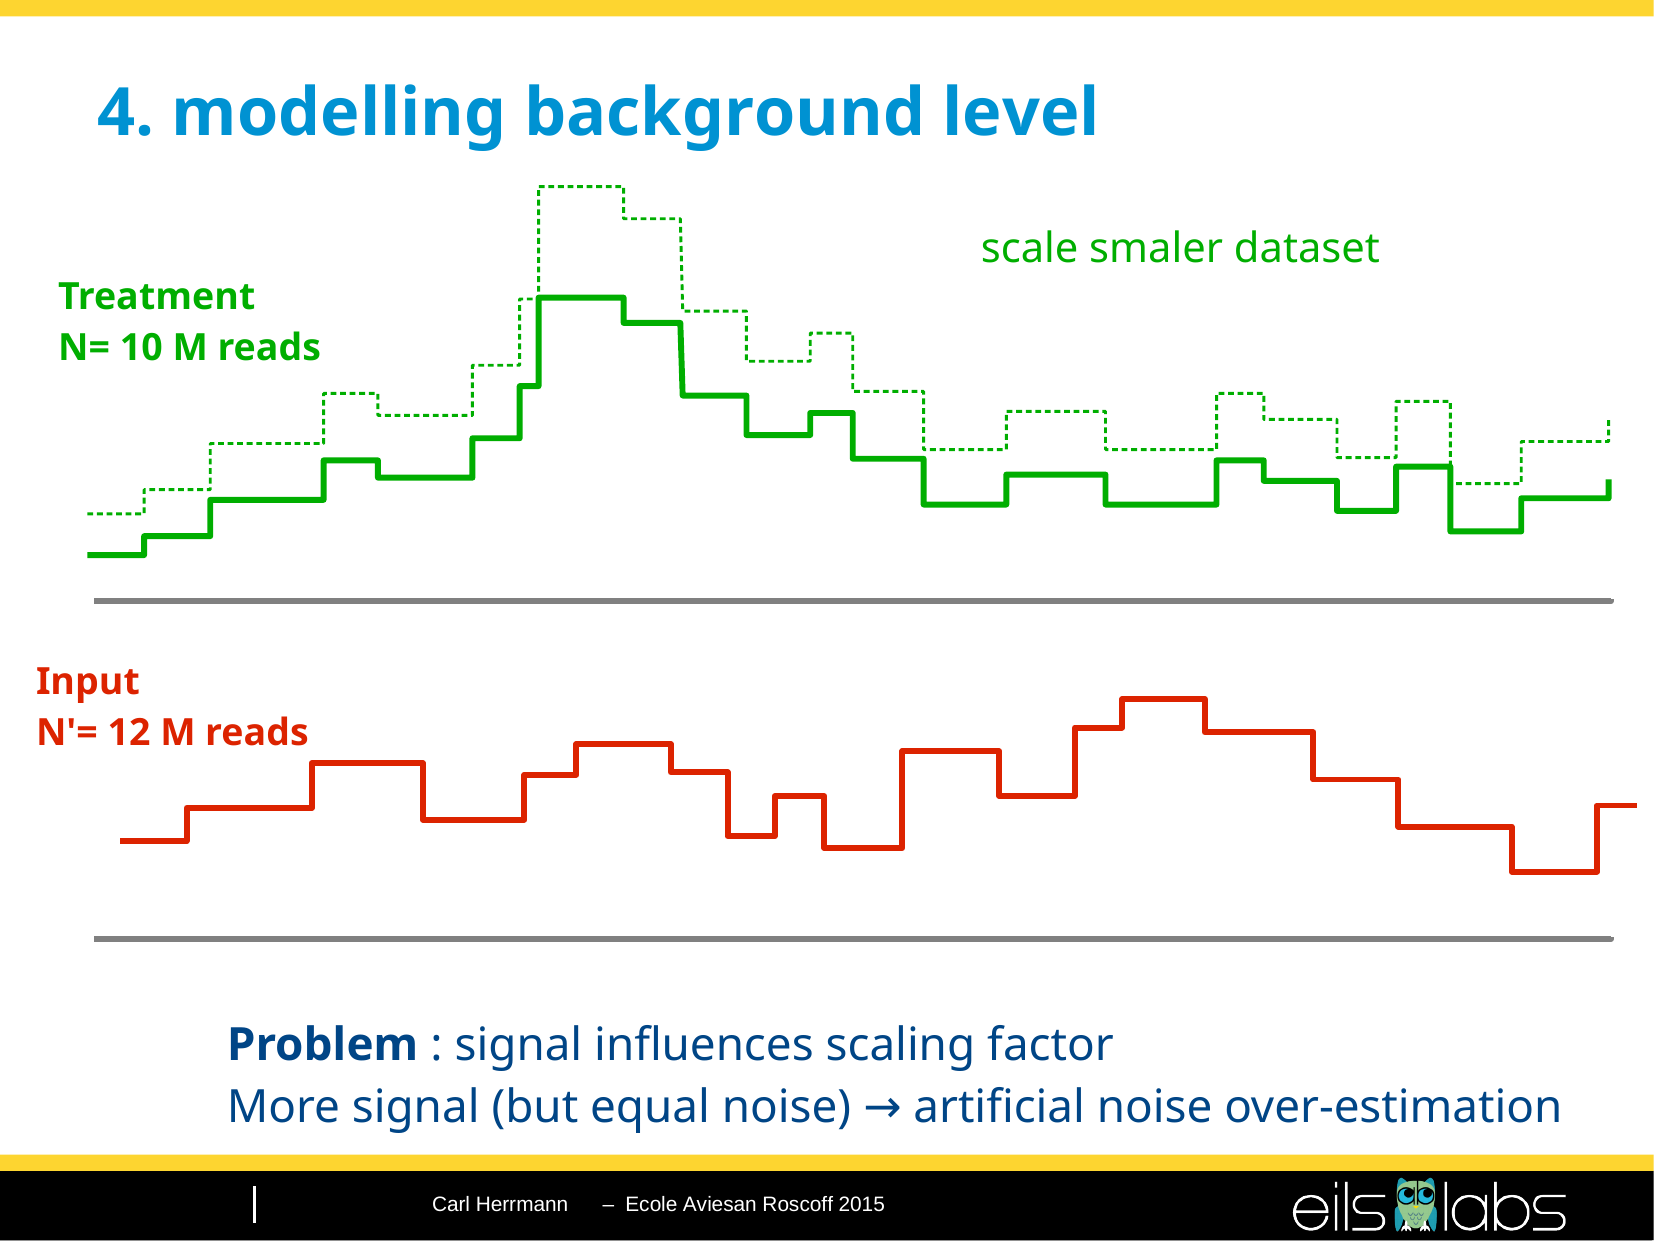

# 4. modelling background level
scale smaler dataset
Treatment
N= 10 M reads
Input
N'= 12 M reads
Problem : signal influences scaling factor
More signal (but equal noise) → artificial noise over-estimation